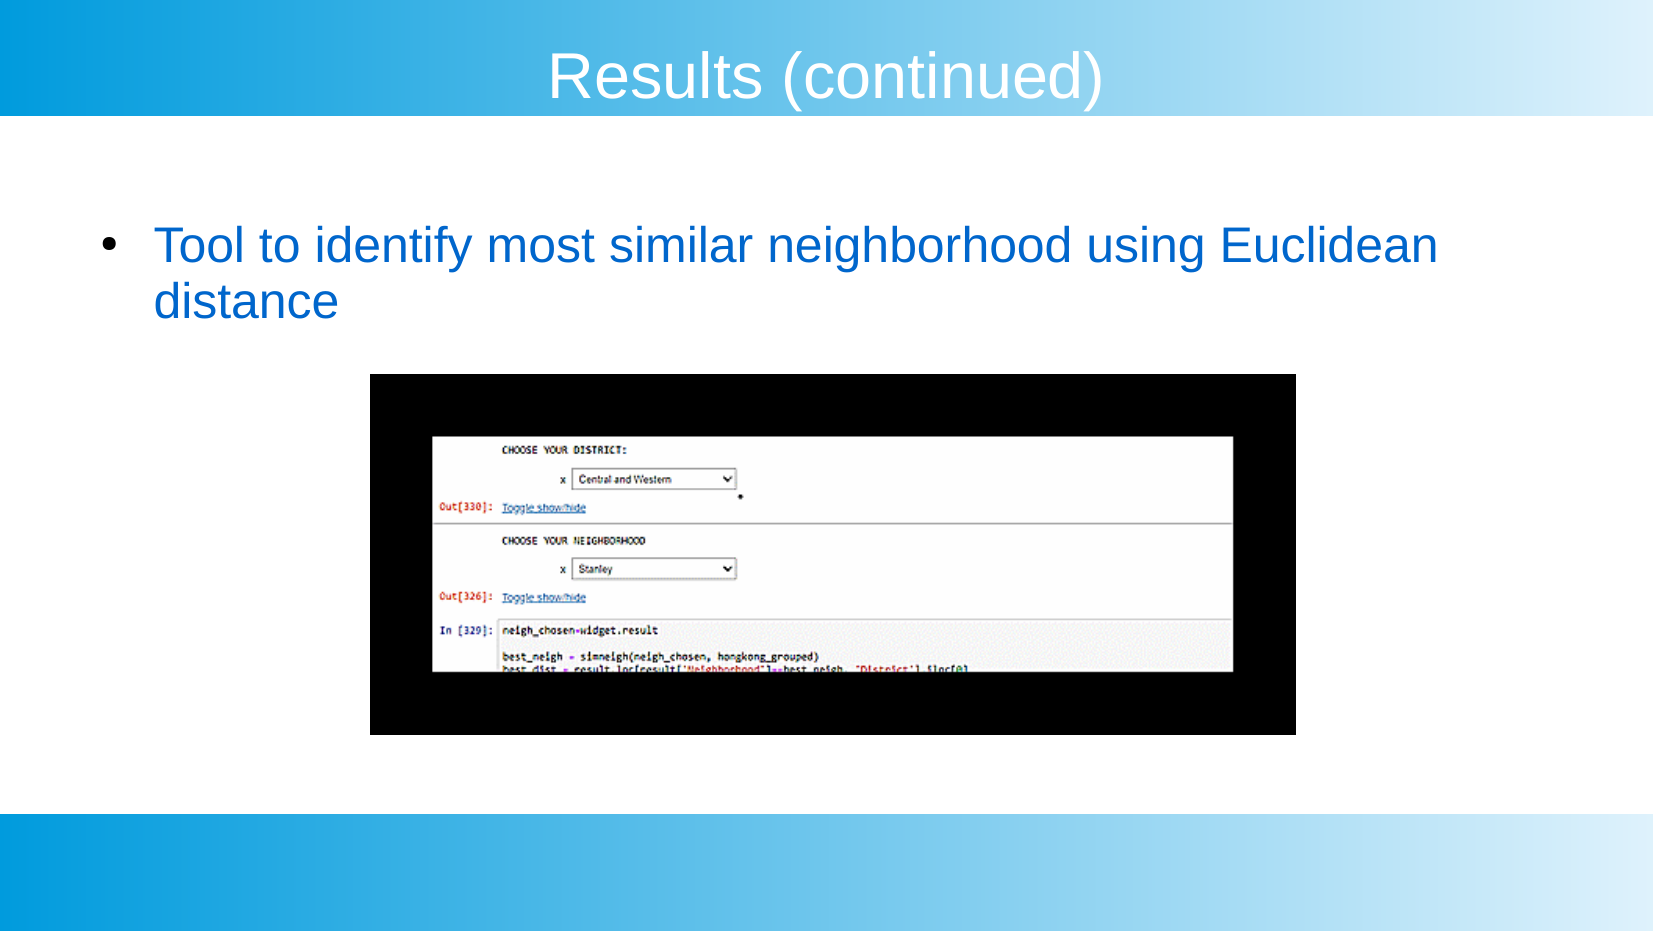

# Results (continued)
Tool to identify most similar neighborhood using Euclidean distance